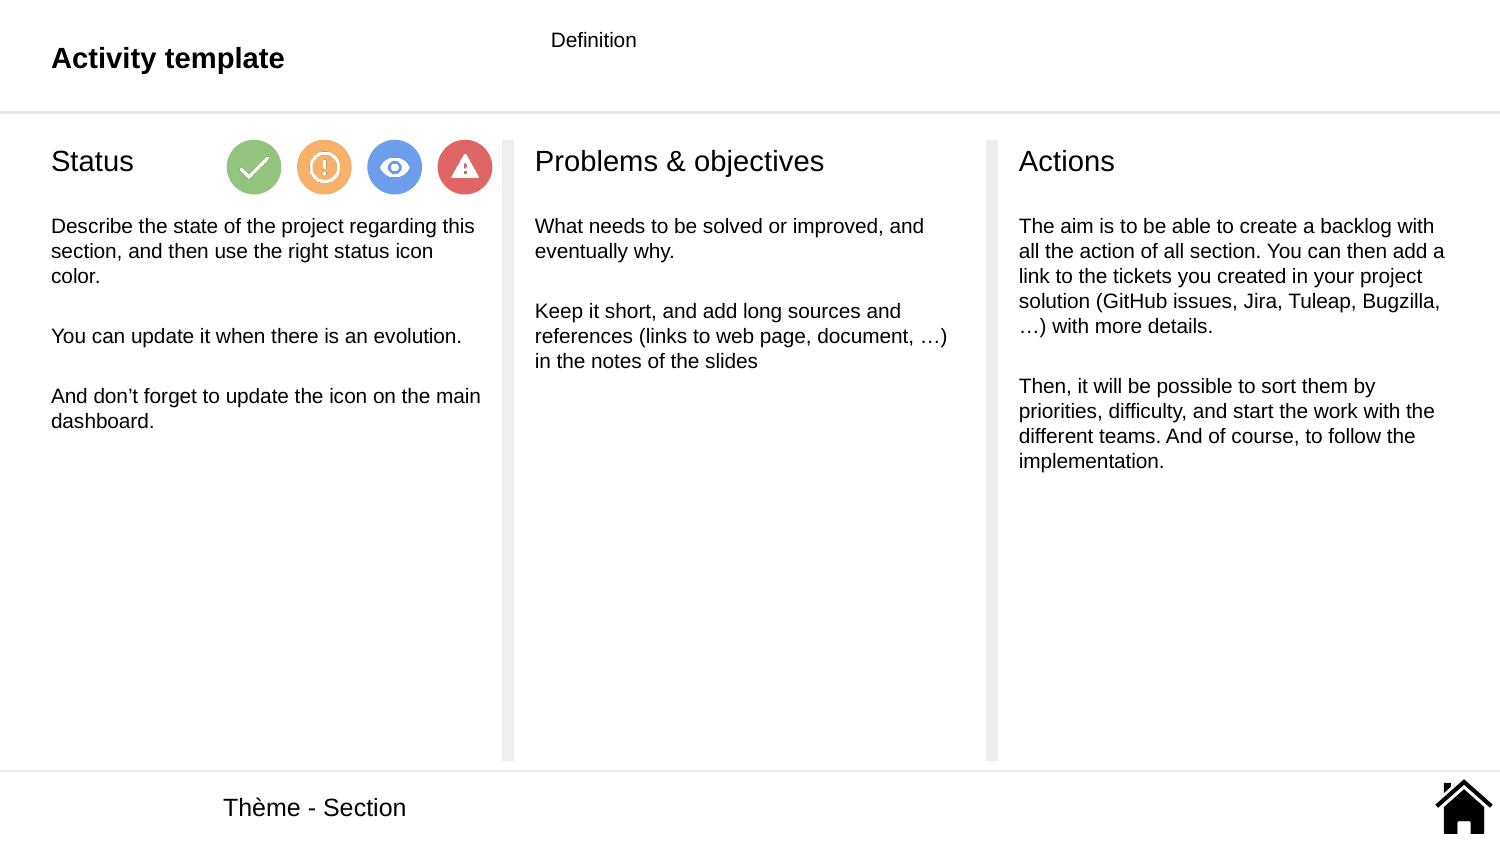

Activity template
Definition
# Status
Describe the state of the project regarding this section, and then use the right status icon color.
You can update it when there is an evolution.
And don’t forget to update the icon on the main dashboard.
Problems & objectives
What needs to be solved or improved, and eventually why.
Keep it short, and add long sources and references (links to web page, document, …) in the notes of the slides
Actions
The aim is to be able to create a backlog with all the action of all section. You can then add a link to the tickets you created in your project solution (GitHub issues, Jira, Tuleap, Bugzilla, …) with more details.
Then, it will be possible to sort them by priorities, difficulty, and start the work with the different teams. And of course, to follow the implementation.
Thème - Section